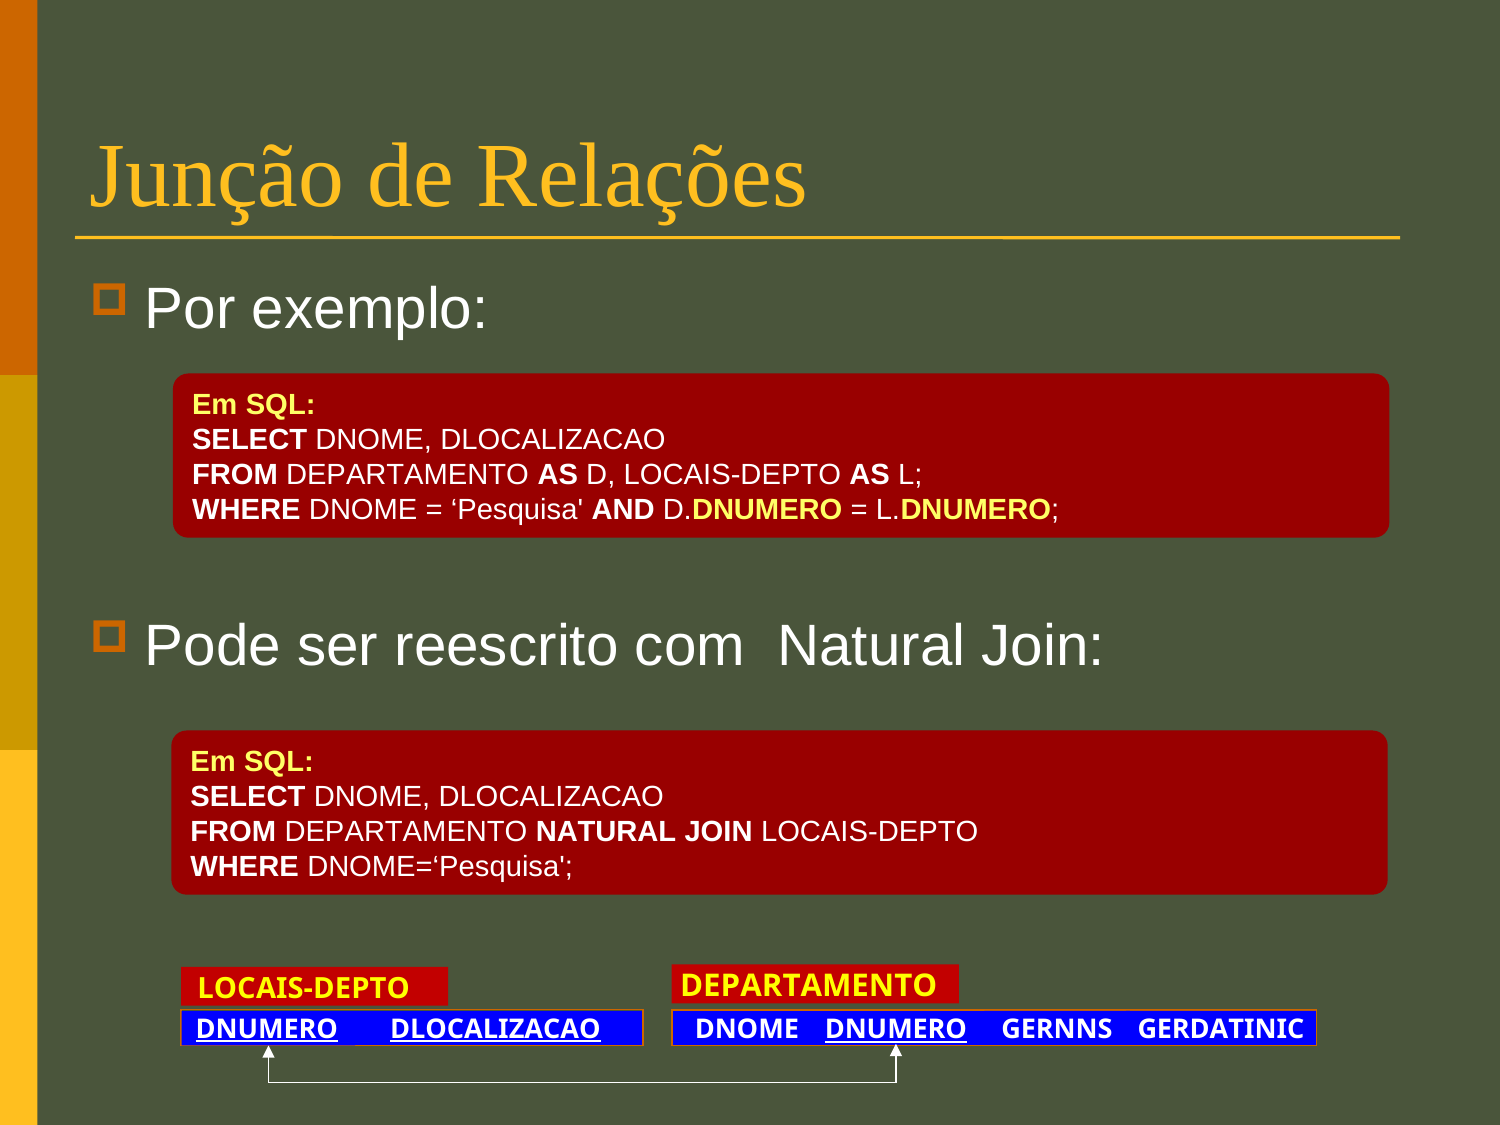

# Junção de Relações
Por exemplo:
Pode ser reescrito com Natural Join:
Em SQL:
SELECT DNOME, DLOCALIZACAO
FROM DEPARTAMENTO AS D, LOCAIS-DEPTO AS L;
WHERE DNOME = ‘Pesquisa' AND D.DNUMERO = L.DNUMERO;
Em SQL:
SELECT DNOME, DLOCALIZACAO
FROM DEPARTAMENTO NATURAL JOIN LOCAIS-DEPTO
WHERE DNOME=‘Pesquisa';
 DEPARTAMENTO
 LOCAIS-DEPTO
GERNNS
GERDATINIC
 DNUMERO
 DLOCALIZACAO
 DNOME
DNUMERO